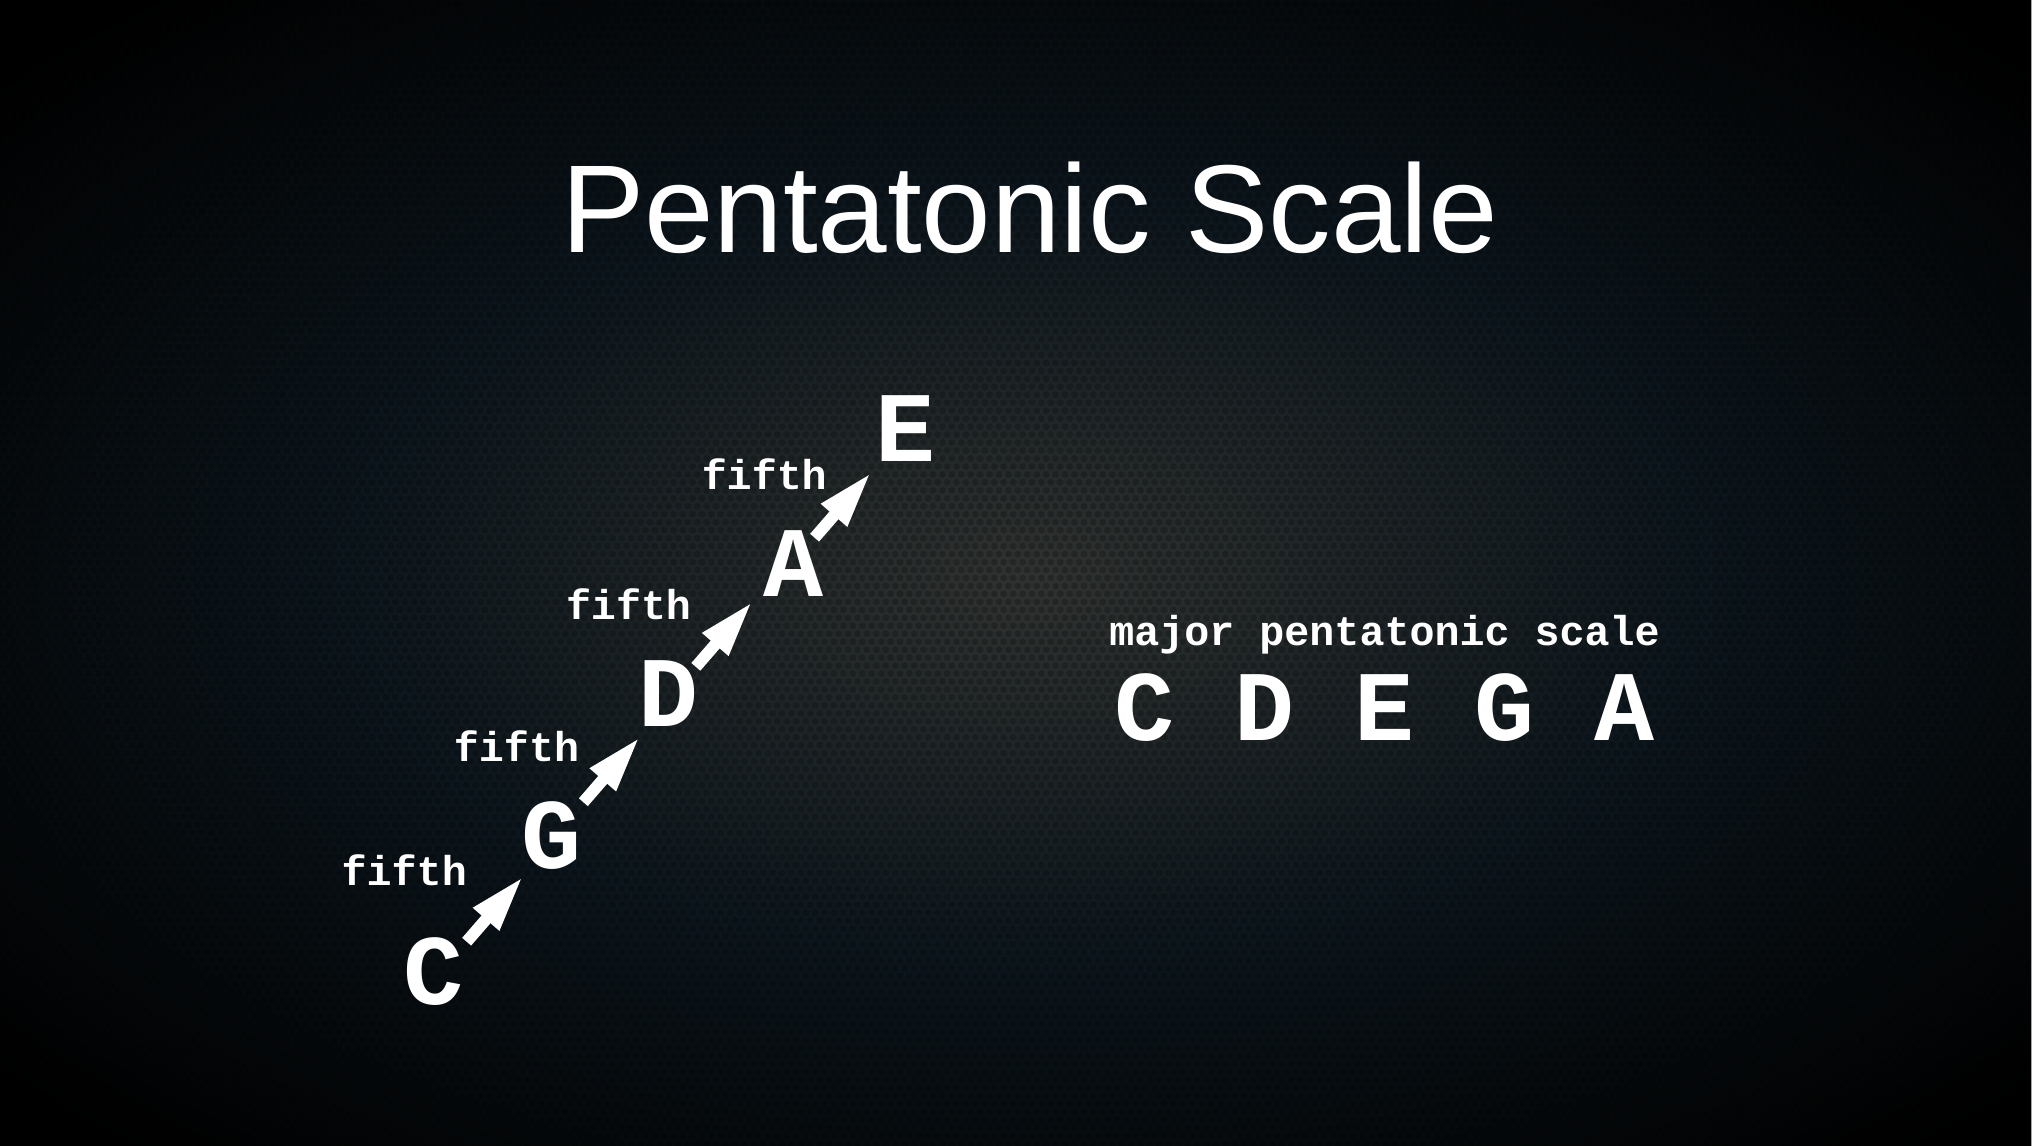

# Pentatonic Scale
E
fifth
major pentatonic scale
C D E G A
A
fifth
D
fifth
G
fifth
C